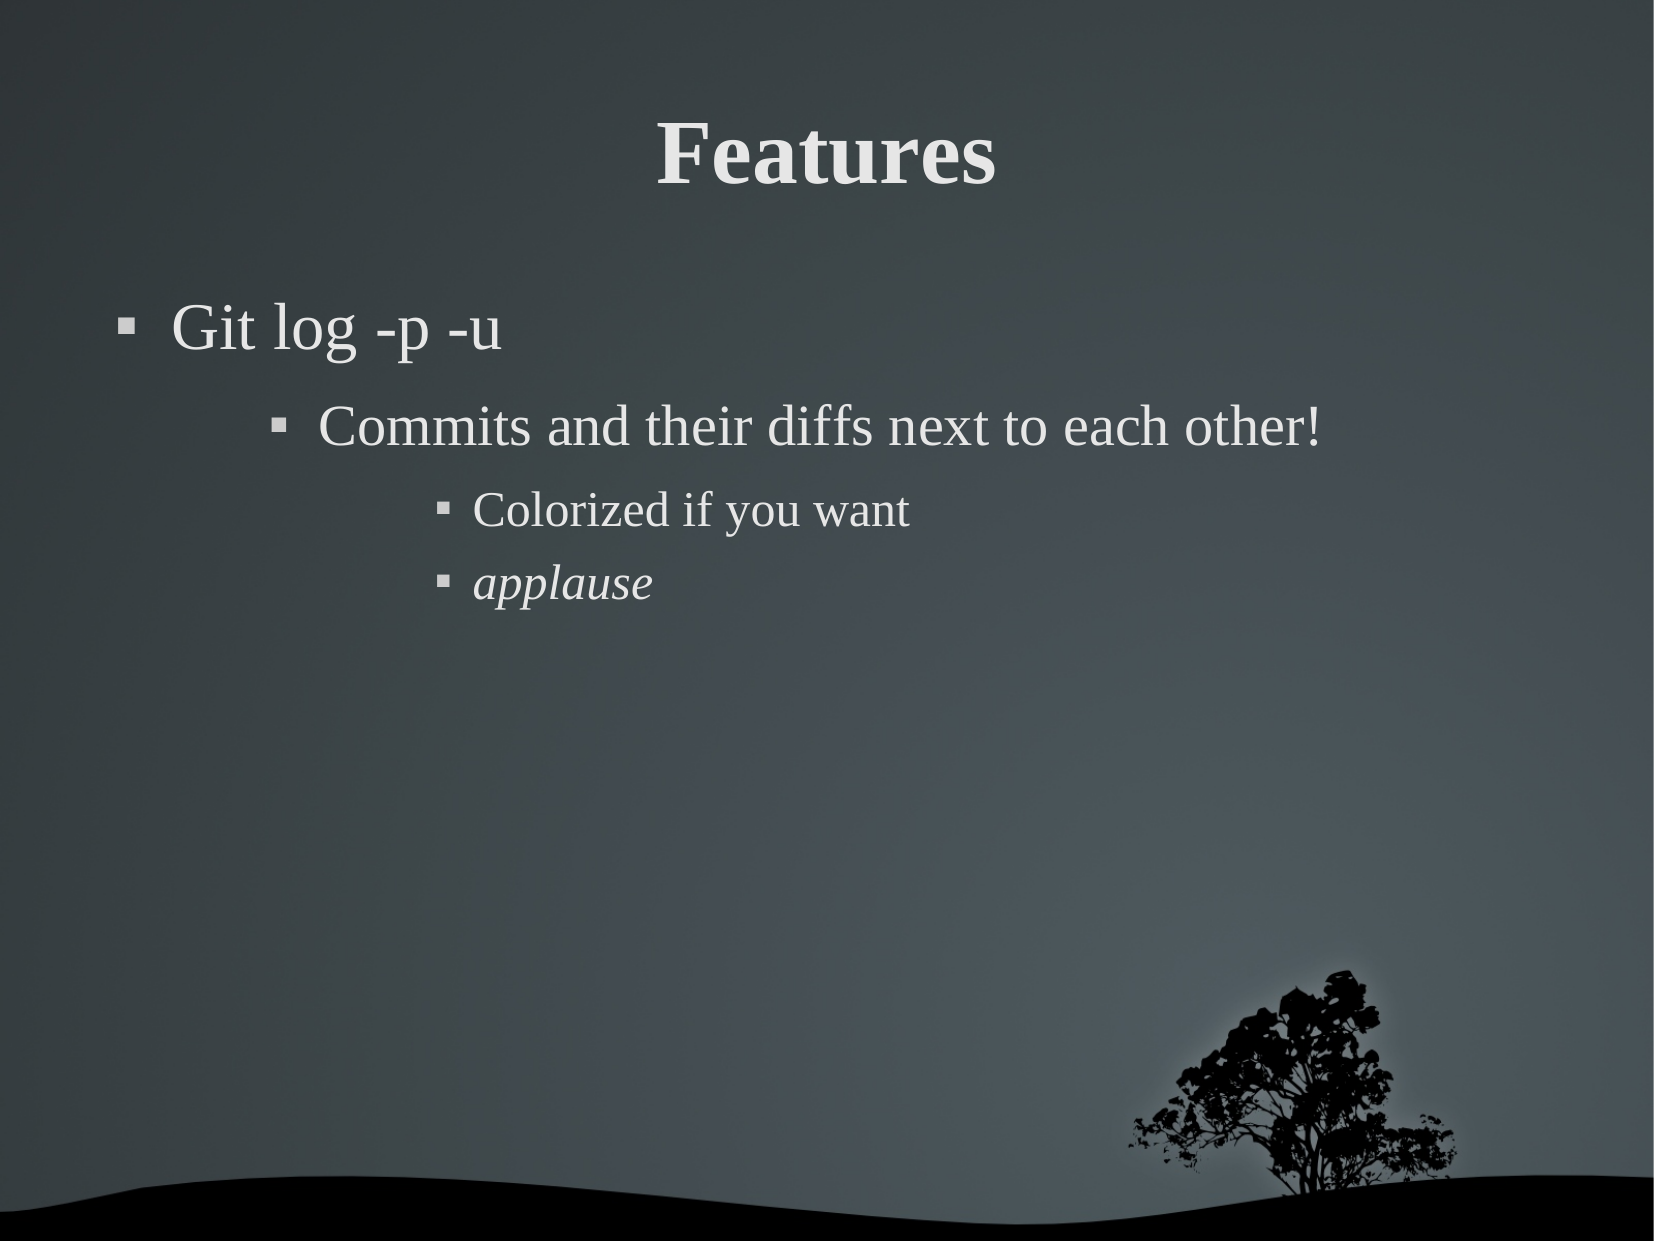

# Features
Git log -p -u
Commits and their diffs next to each other!
Colorized if you want
applause